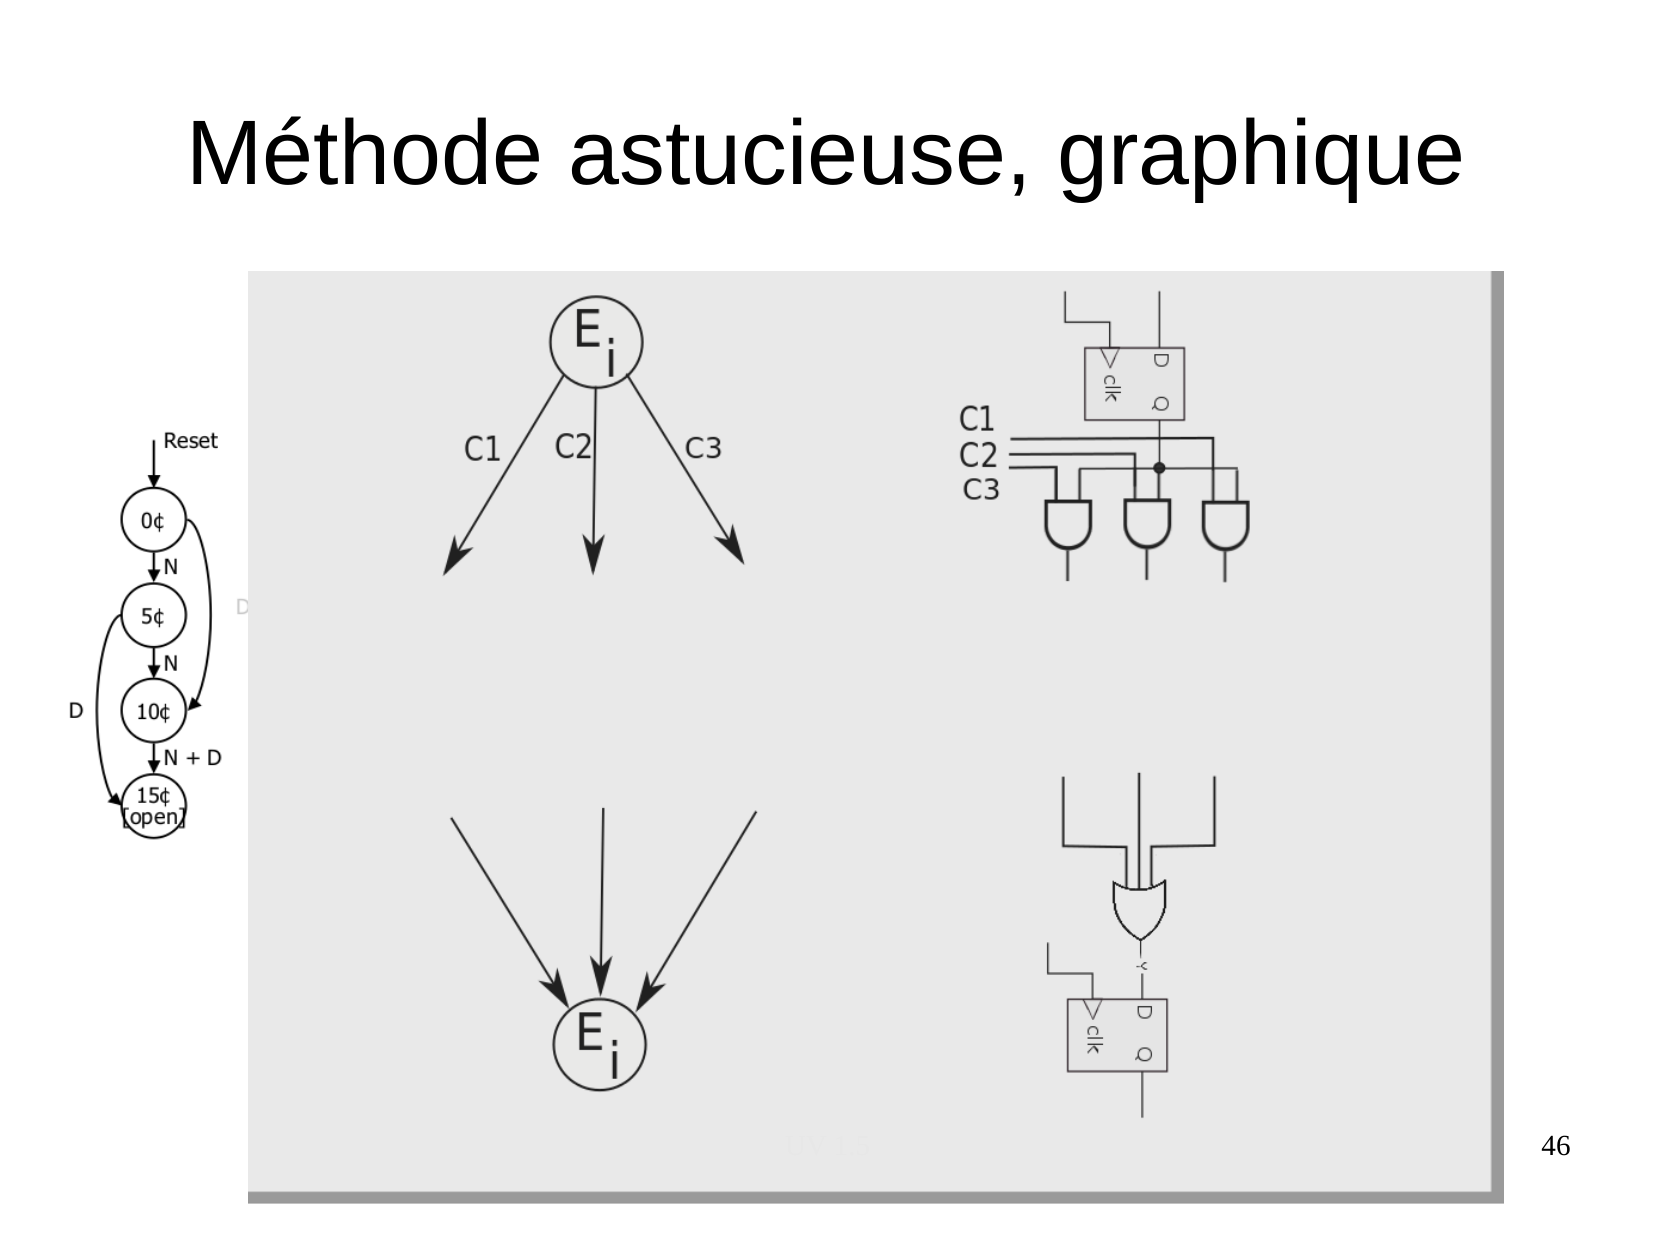

# Méthode astucieuse, graphique
UV 1.5
46